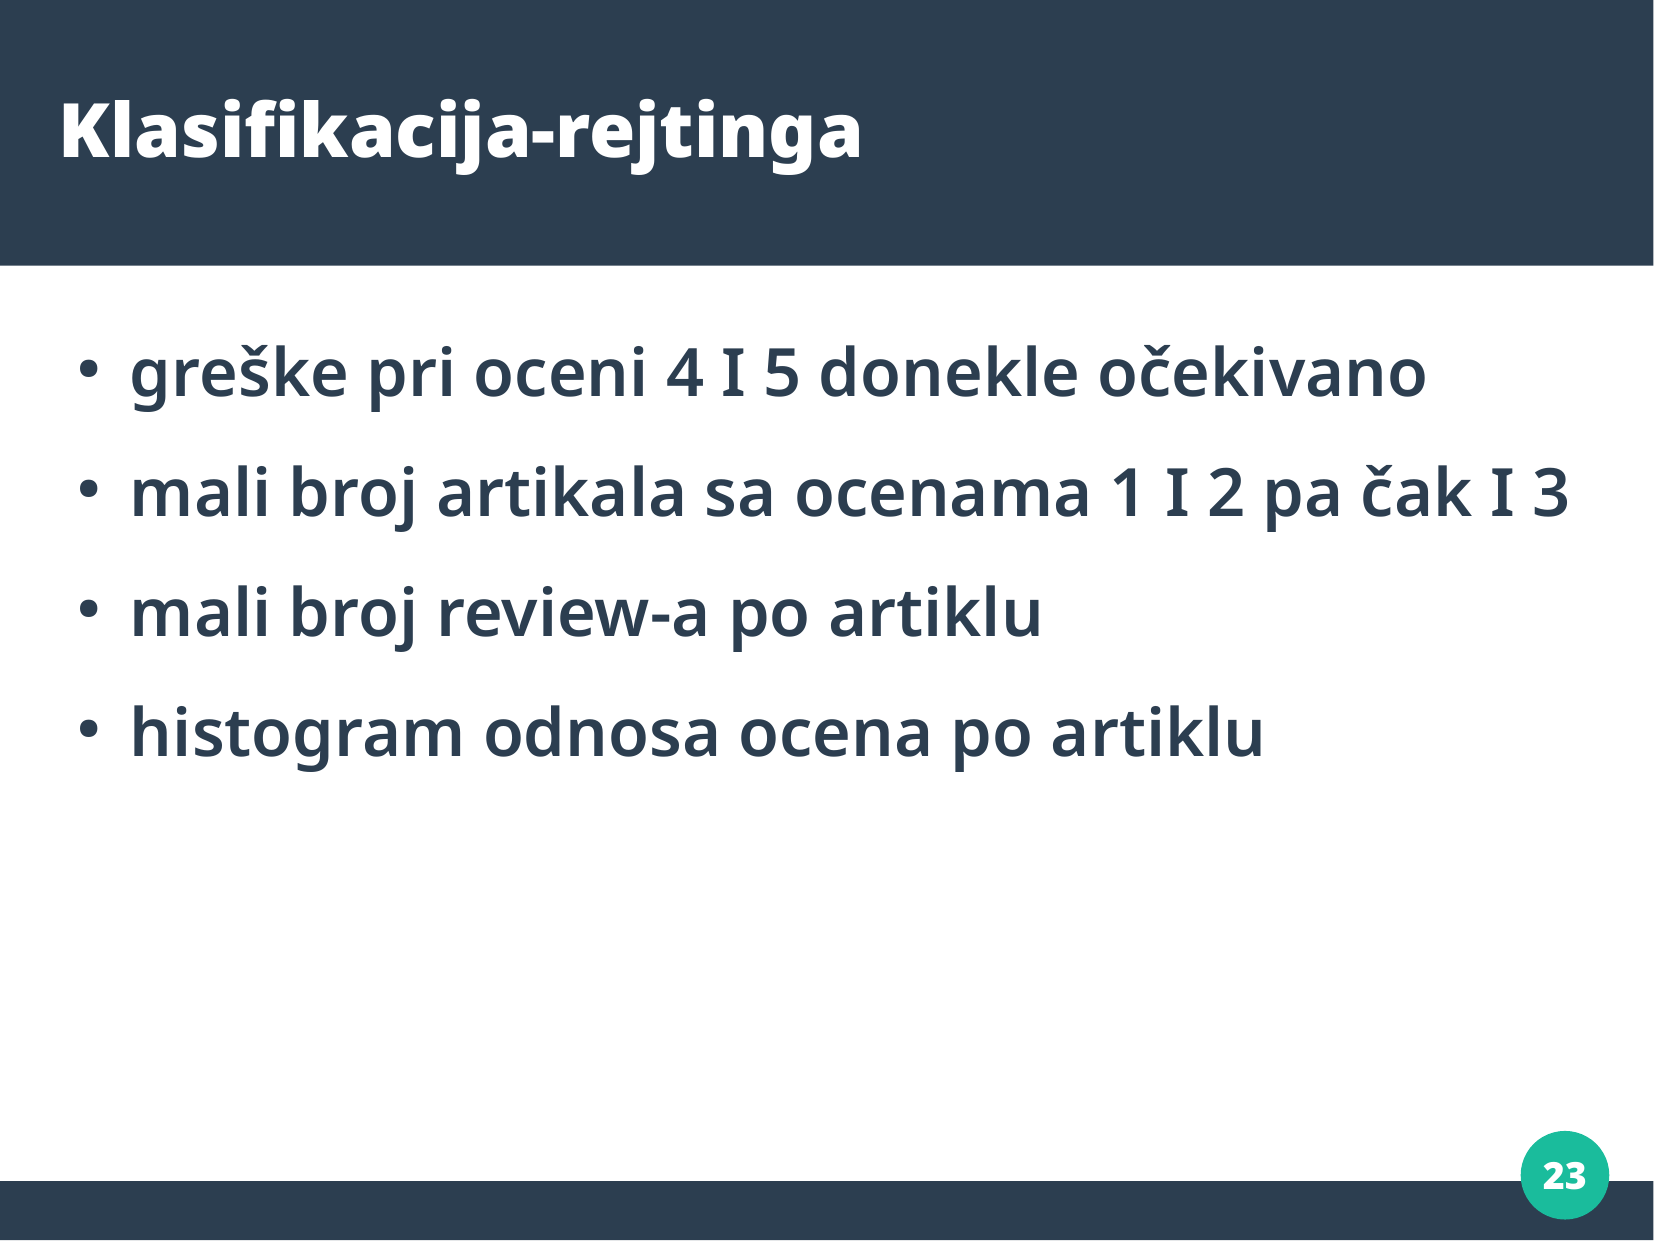

# Klasifikacija-rejtinga
greške pri oceni 4 I 5 donekle očekivano
mali broj artikala sa ocenama 1 I 2 pa čak I 3
mali broj review-a po artiklu
histogram odnosa ocena po artiklu
23